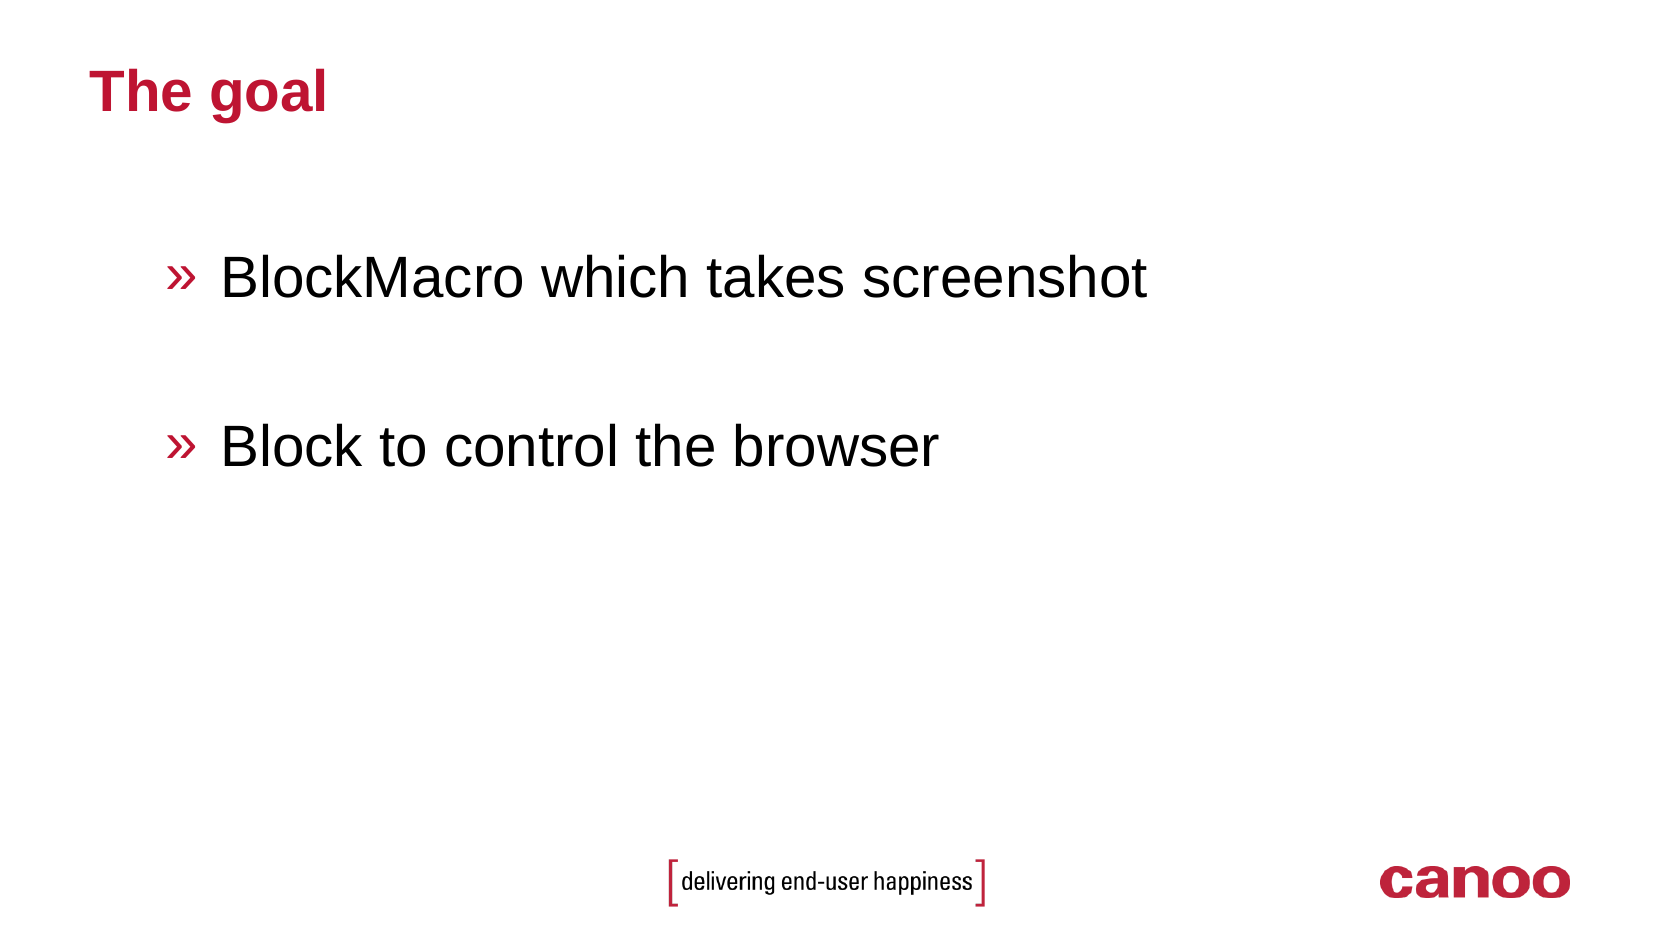

# The goal
BlockMacro which takes screenshot
Block to control the browser